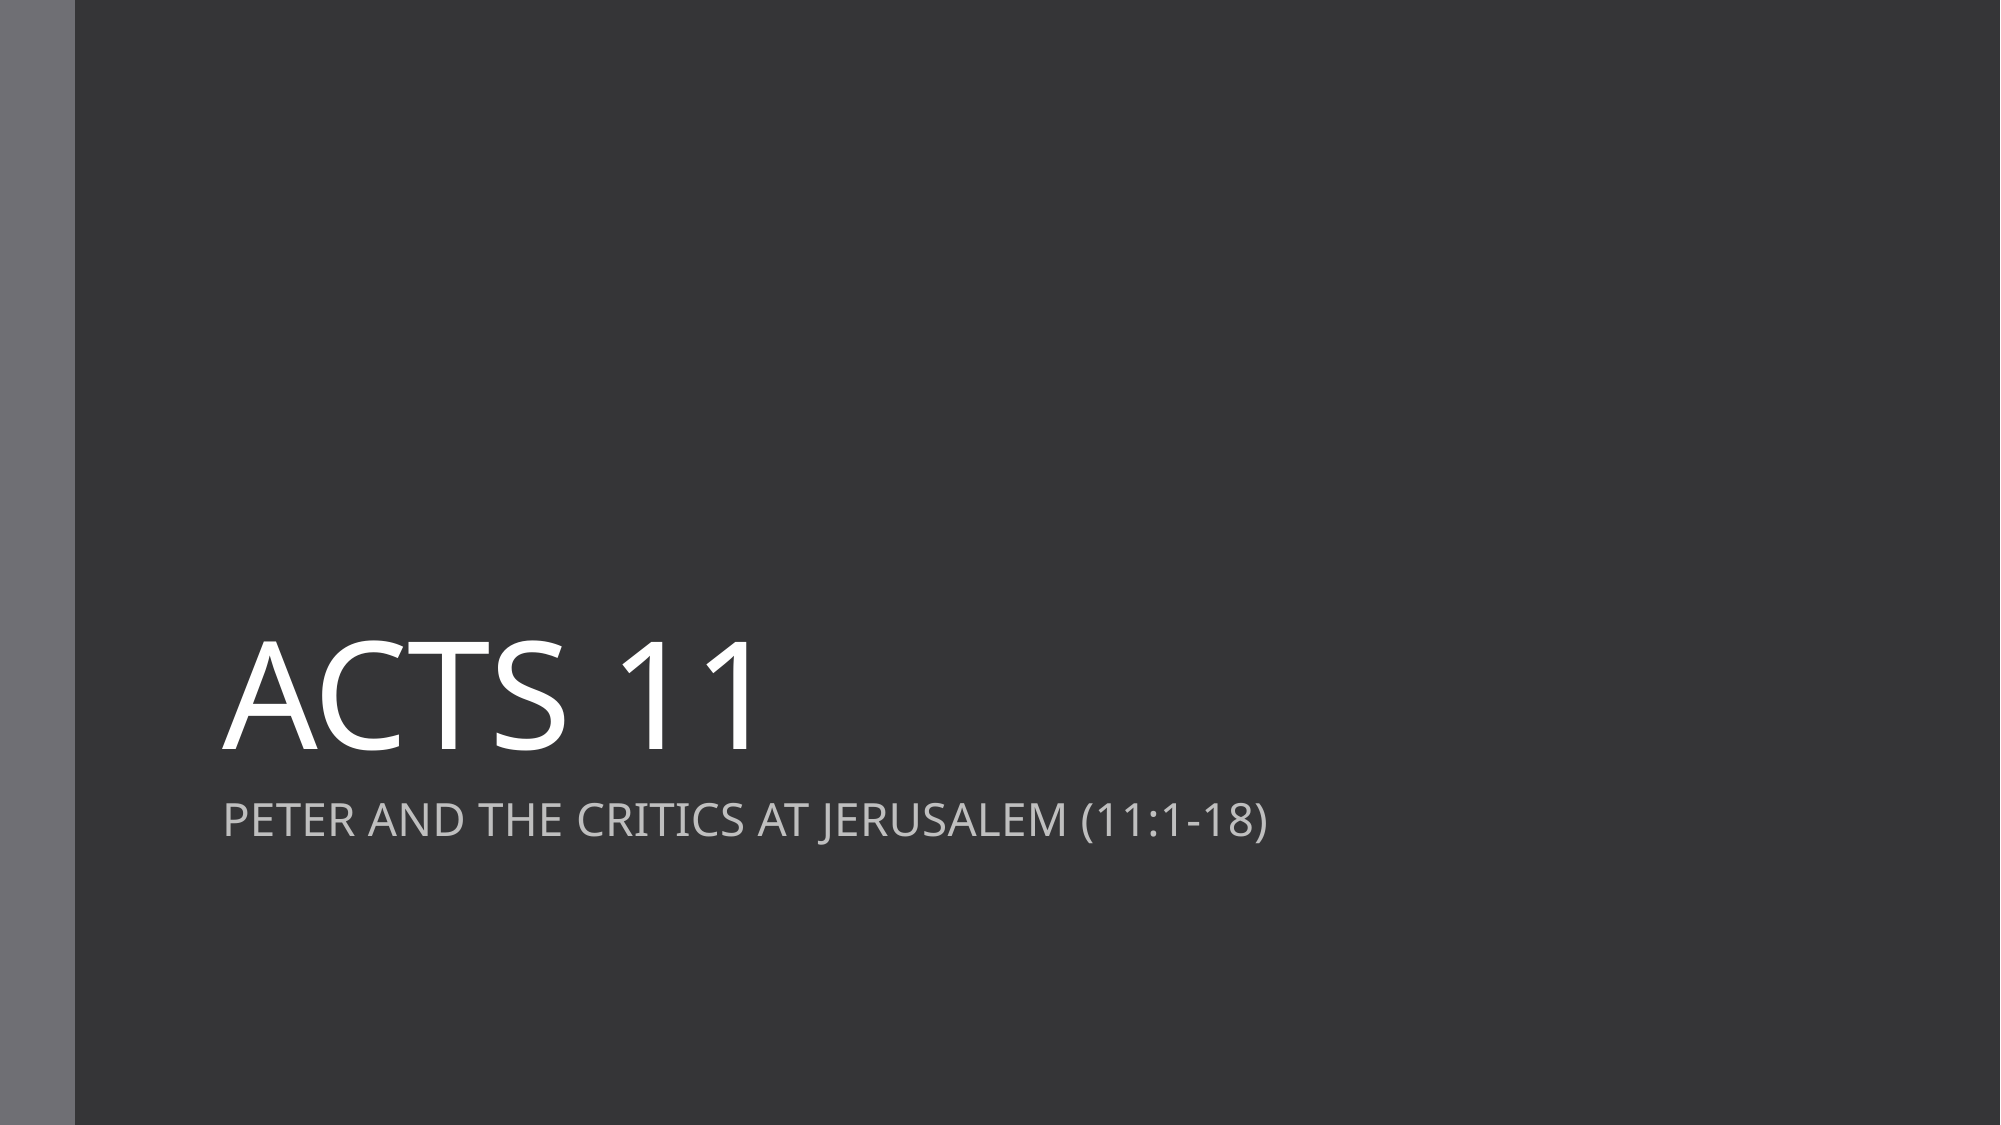

# ACTS 11
PETER AND THE CRITICS AT JERUSALEM (11:1-18)